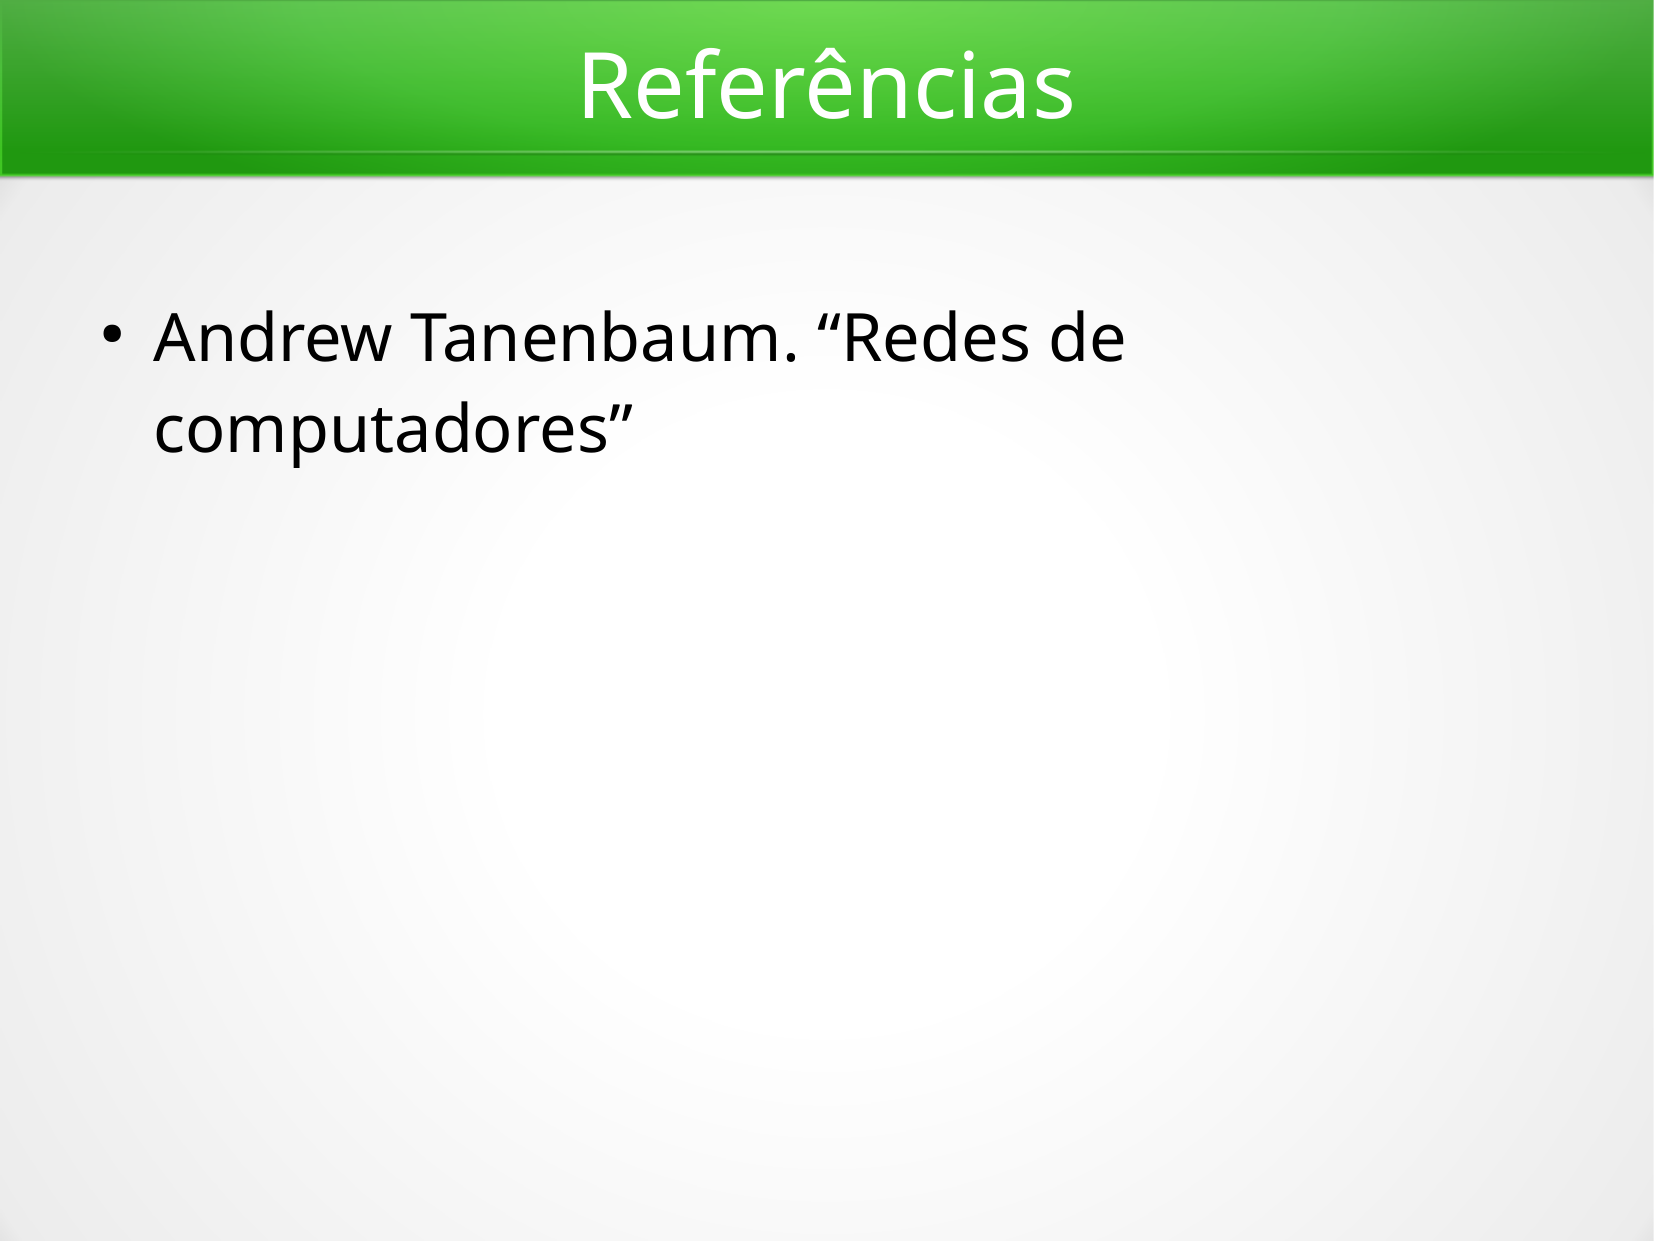

# Referências
Andrew Tanenbaum. “Redes de computadores”